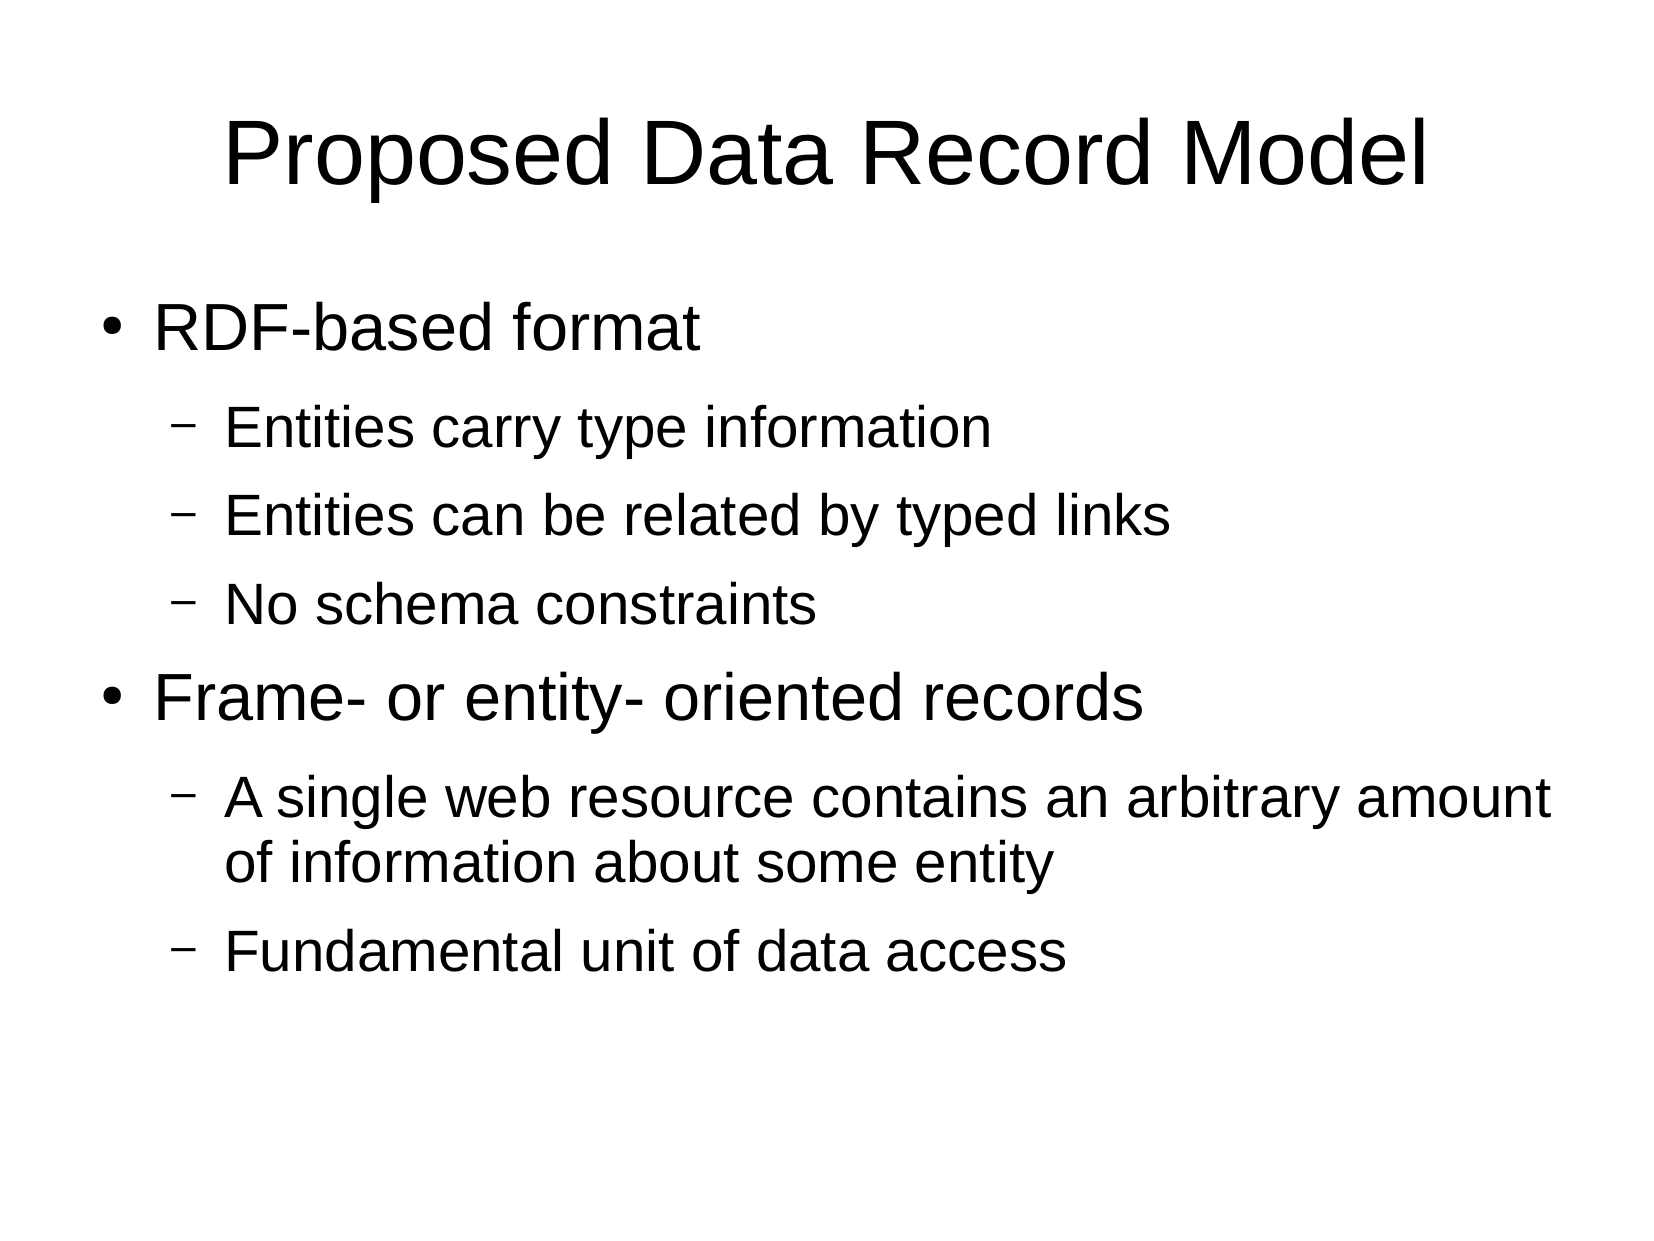

# Proposed Data Record Model
RDF-based format
Entities carry type information
Entities can be related by typed links
No schema constraints
Frame- or entity- oriented records
A single web resource contains an arbitrary amount of information about some entity
Fundamental unit of data access